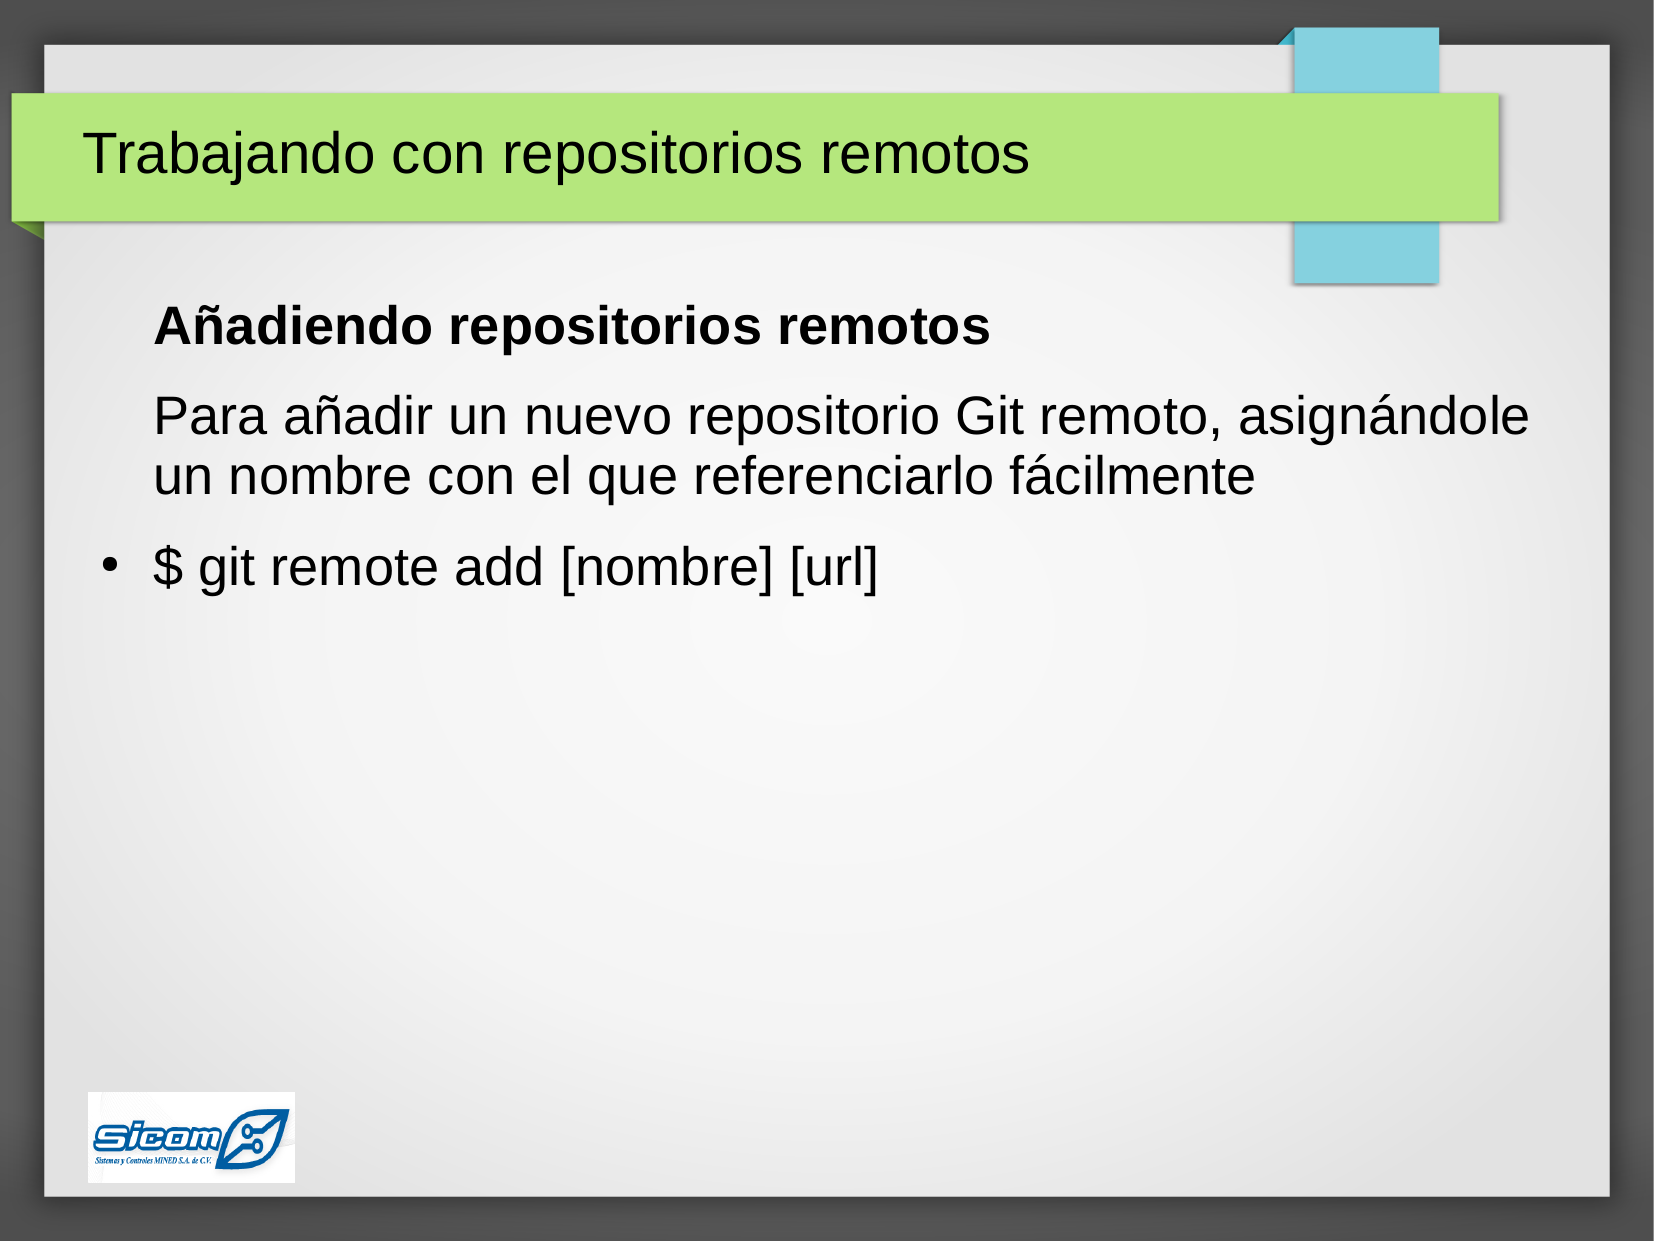

# Trabajando con repositorios remotos
Añadiendo repositorios remotos
Para añadir un nuevo repositorio Git remoto, asignándole un nombre con el que referenciarlo fácilmente
$ git remote add [nombre] [url]